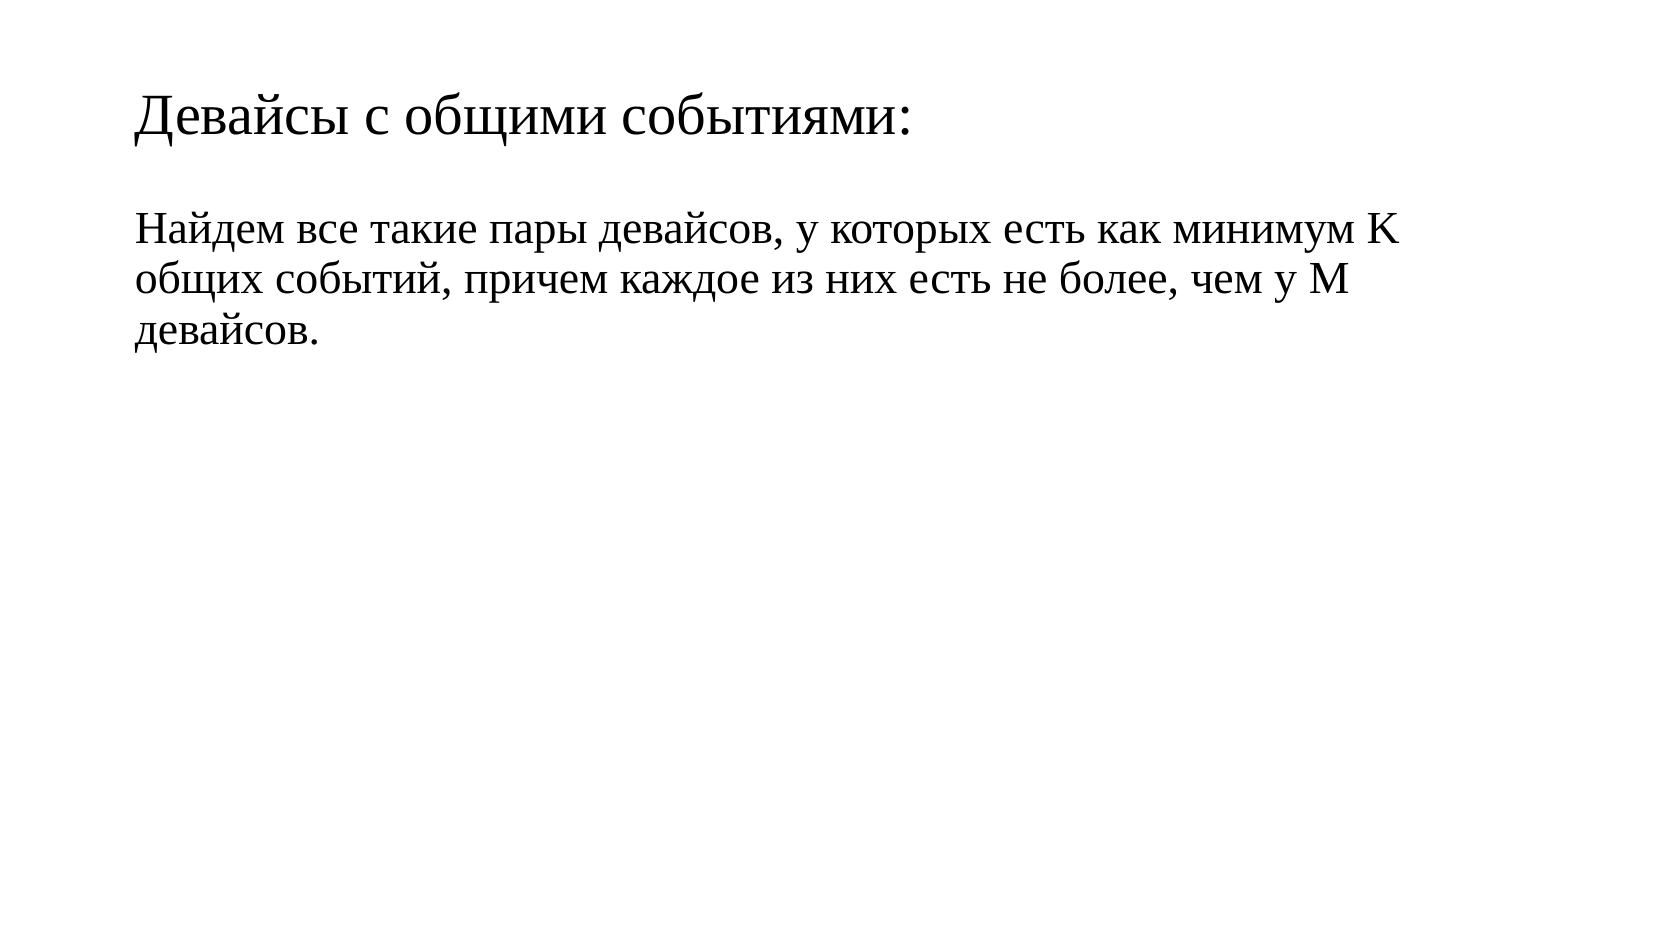

Девайсы с общими событиями:
Найдем все такие пары девайсов, у которых есть как минимум K общих событий, причем каждое из них есть не более, чем у М девайсов.